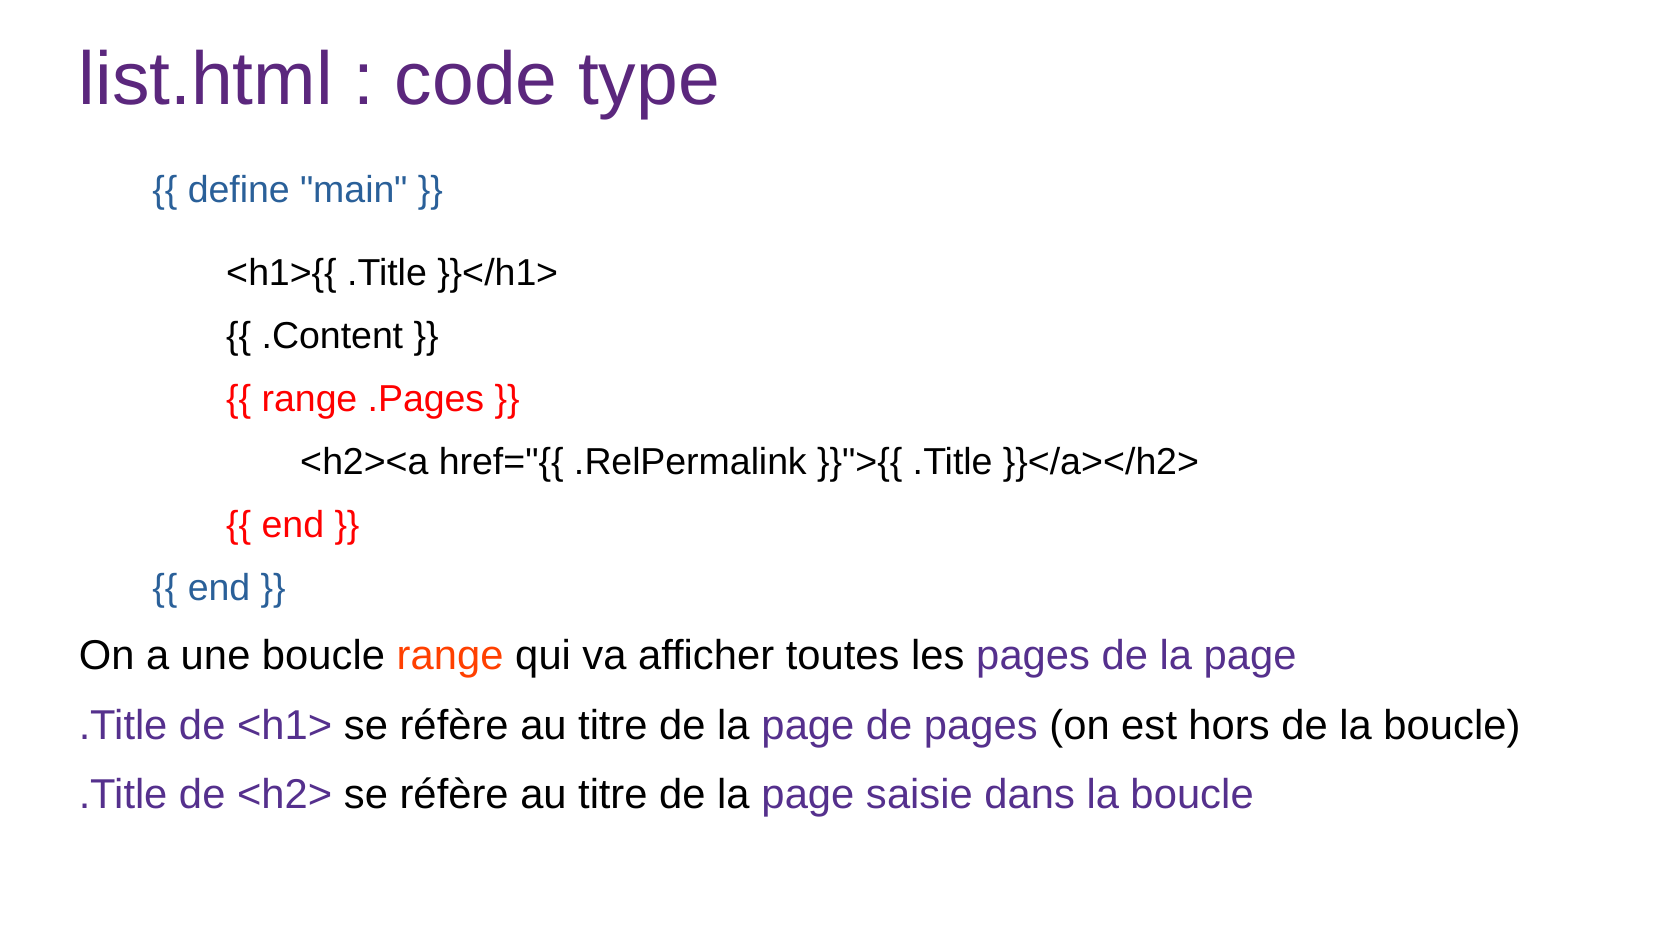

# list.html : code type
	{{ define "main" }}
	 	<h1>{{ .Title }}</h1>
 	 	{{ .Content }}
 	 	{{ range .Pages }}
 	 		<h2><a href="{{ .RelPermalink }}">{{ .Title }}</a></h2>
 	 	{{ end }}
	{{ end }}
On a une boucle range qui va afficher toutes les pages de la page
.Title de <h1> se réfère au titre de la page de pages (on est hors de la boucle)
.Title de <h2> se réfère au titre de la page saisie dans la boucle